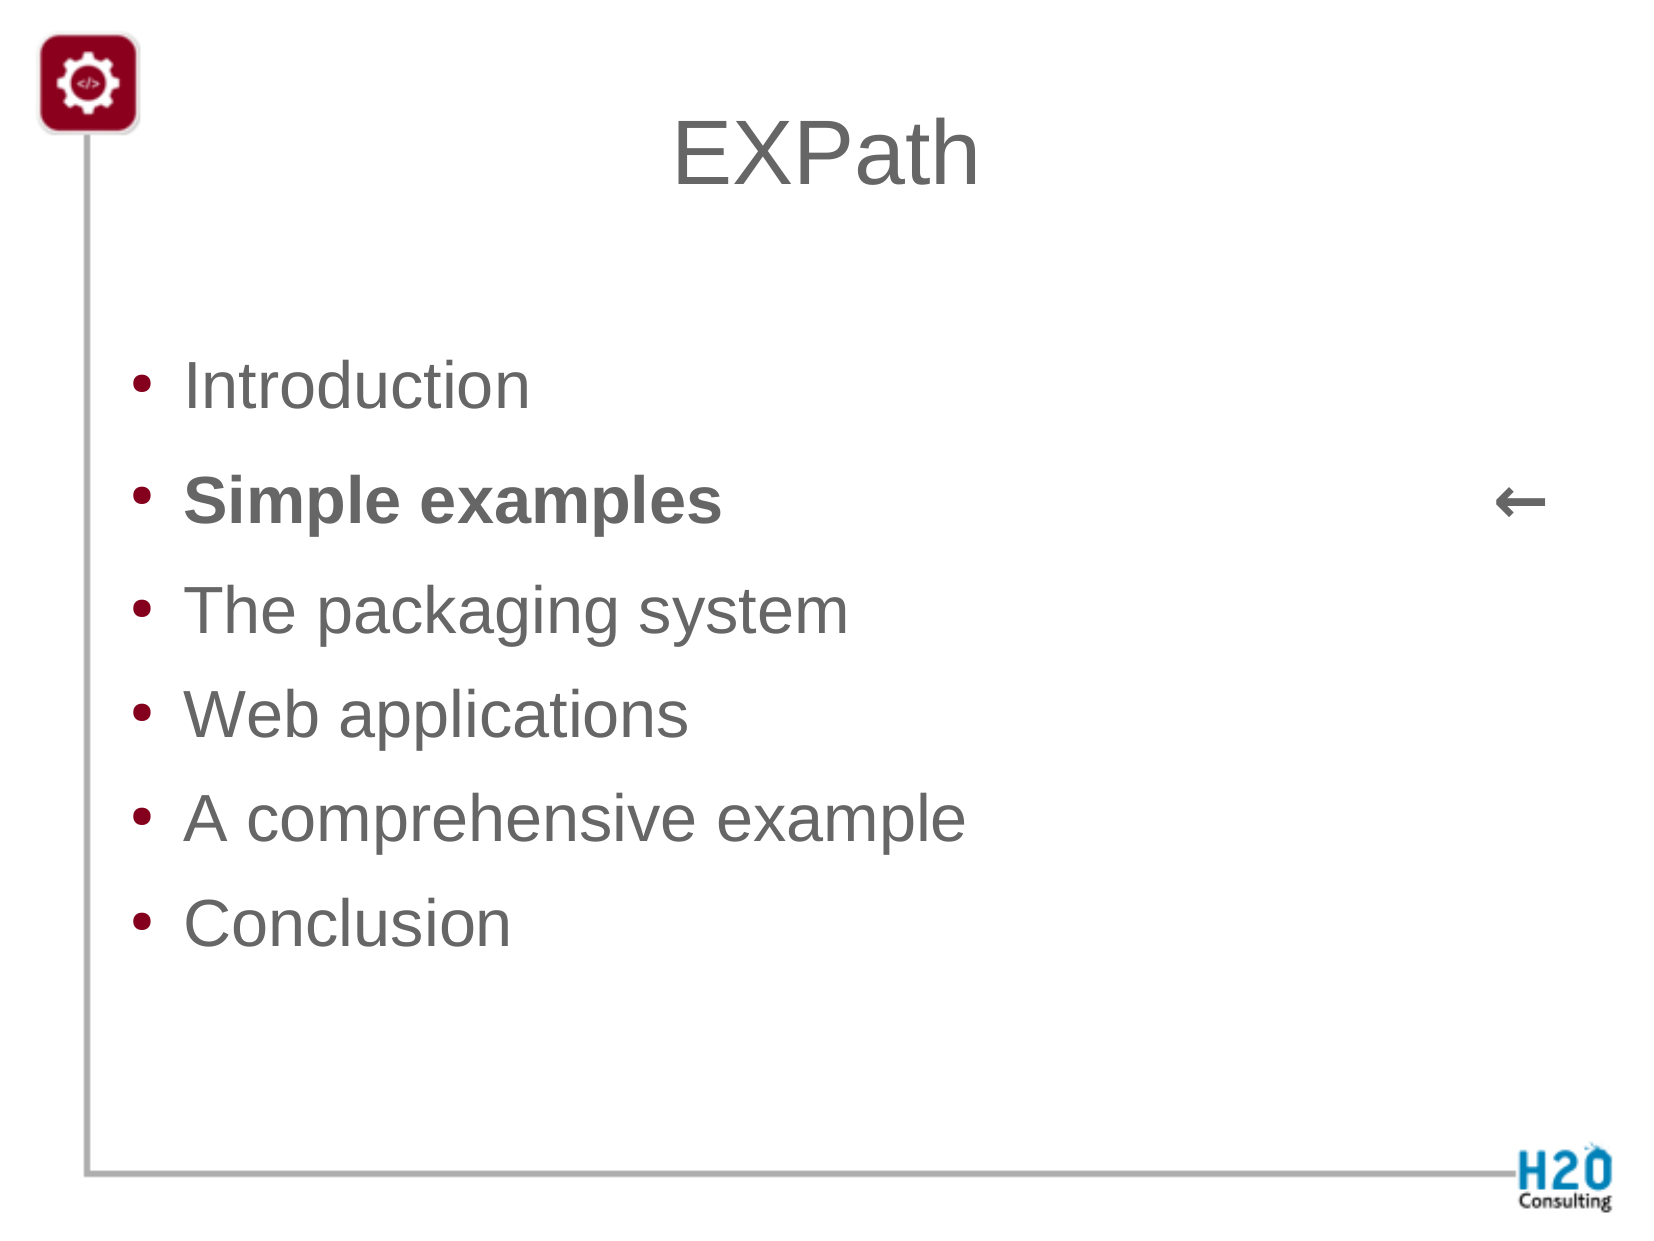

# EXPath
Introduction
Simple examples										 ←
The packaging system
Web applications
A comprehensive example
Conclusion